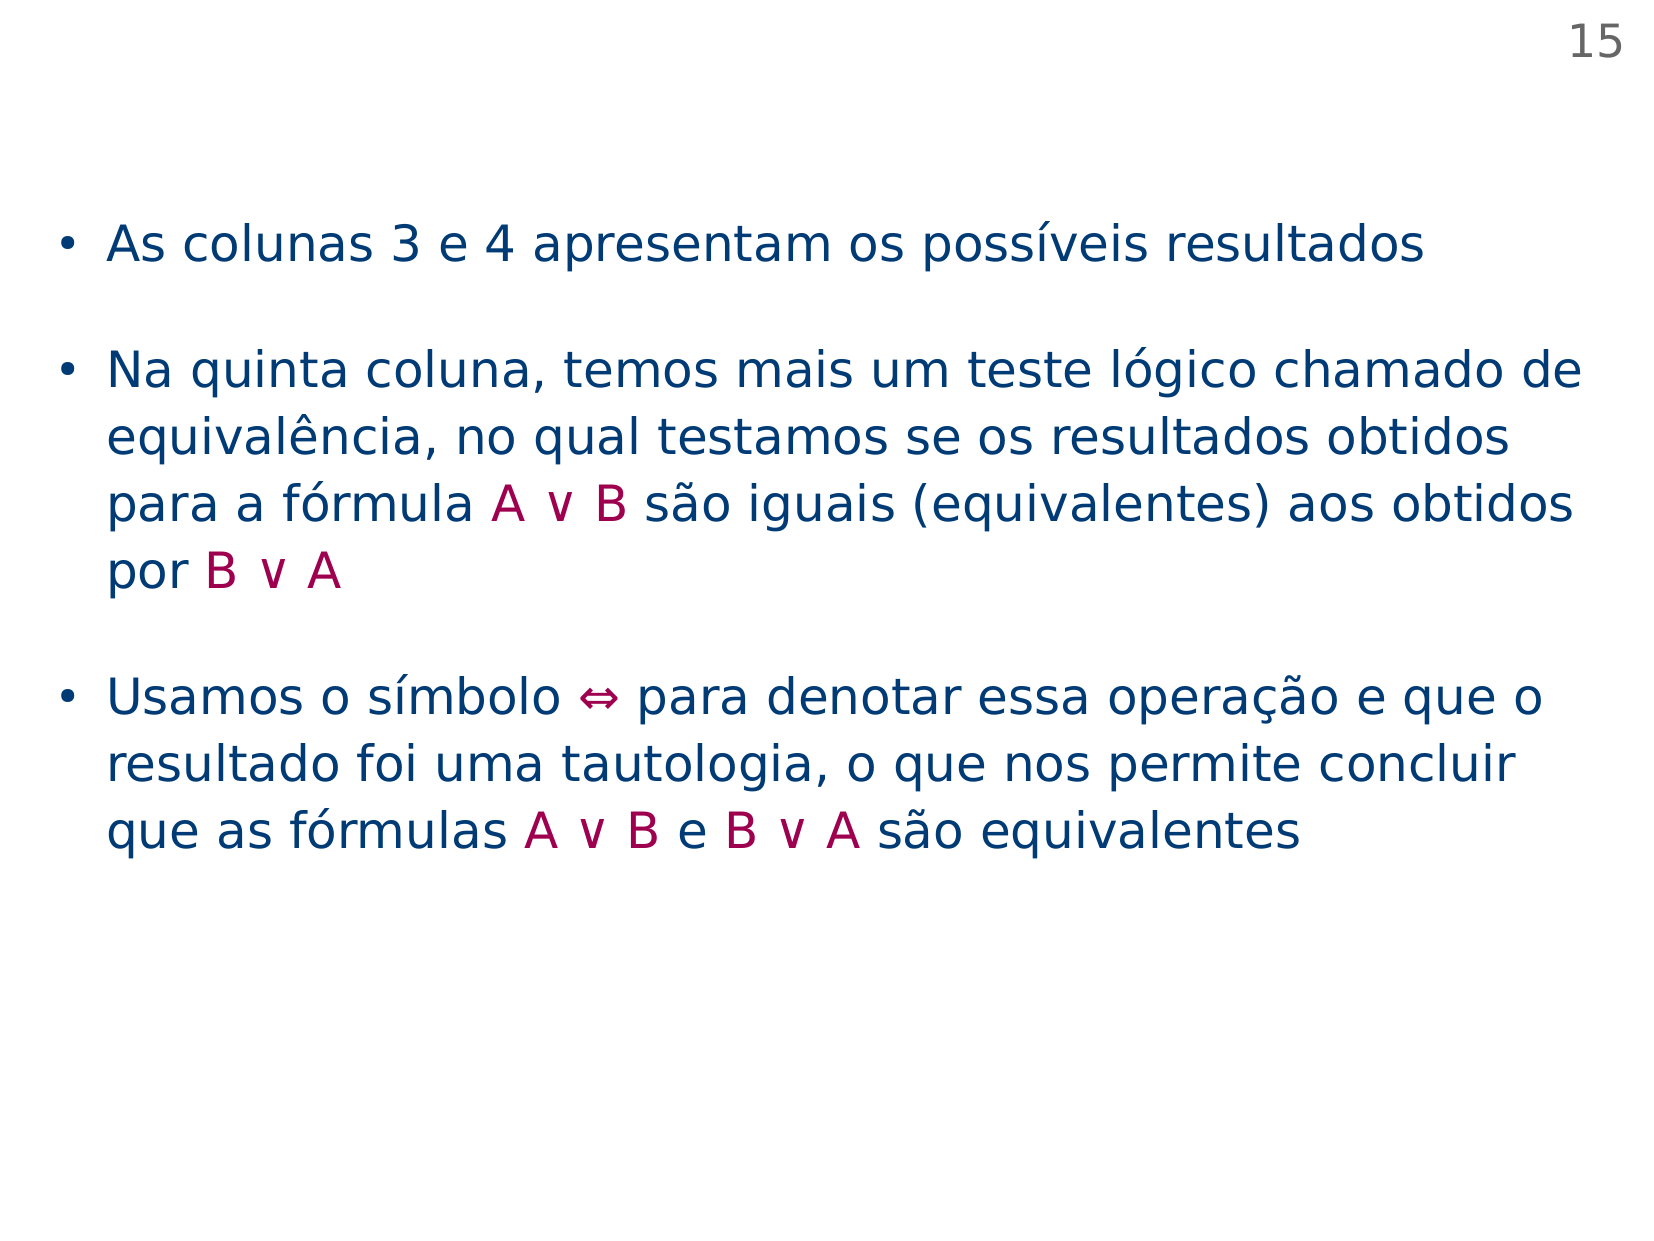

15
#
As colunas 3 e 4 apresentam os possíveis resultados
Na quinta coluna, temos mais um teste lógico chamado de equivalência, no qual testamos se os resultados obtidos para a fórmula A ∨ B são iguais (equivalentes) aos obtidos por B ∨ A
Usamos o símbolo ⇔ para denotar essa operação e que o resultado foi uma tautologia, o que nos permite concluir que as fórmulas A ∨ B e B ∨ A são equivalentes